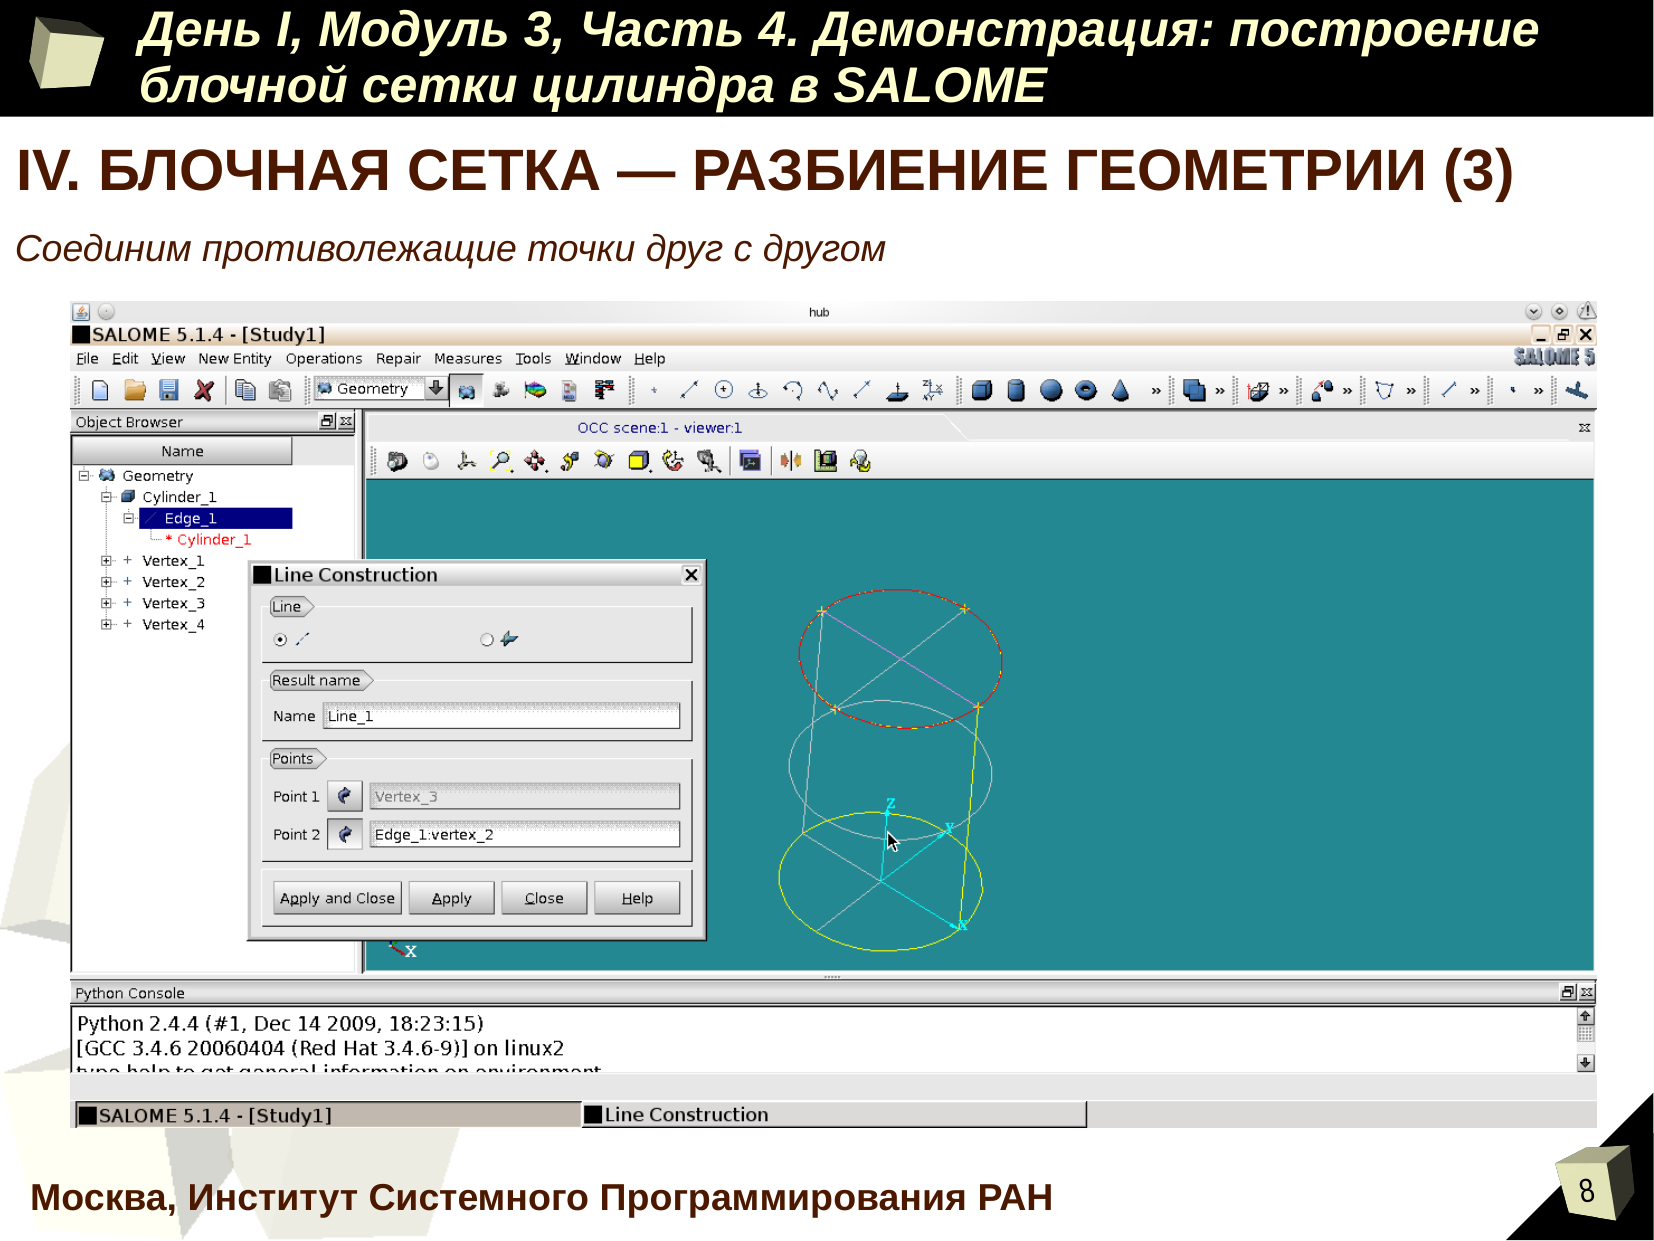

IV. БЛОЧНАЯ СЕТКА — РАЗБИЕНИЕ ГЕОМЕТРИИ (3)
Соединим противолежащие точки друг с другом